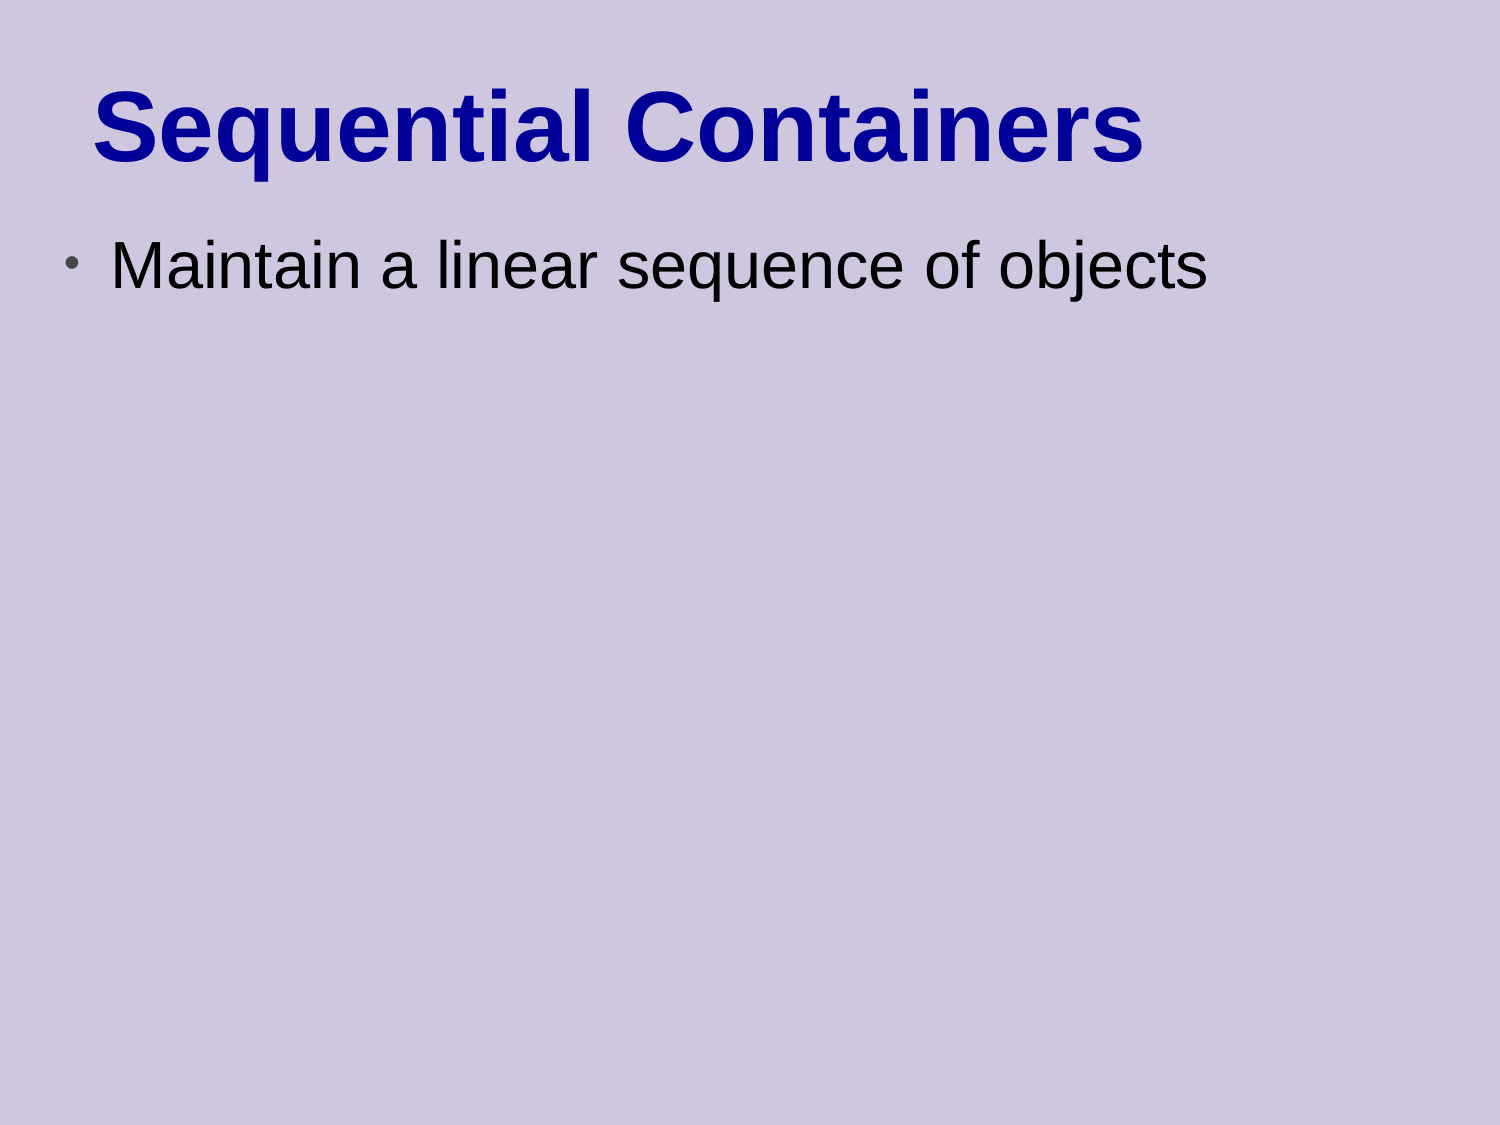

# Sequential Containers
Maintain a linear sequence of objects